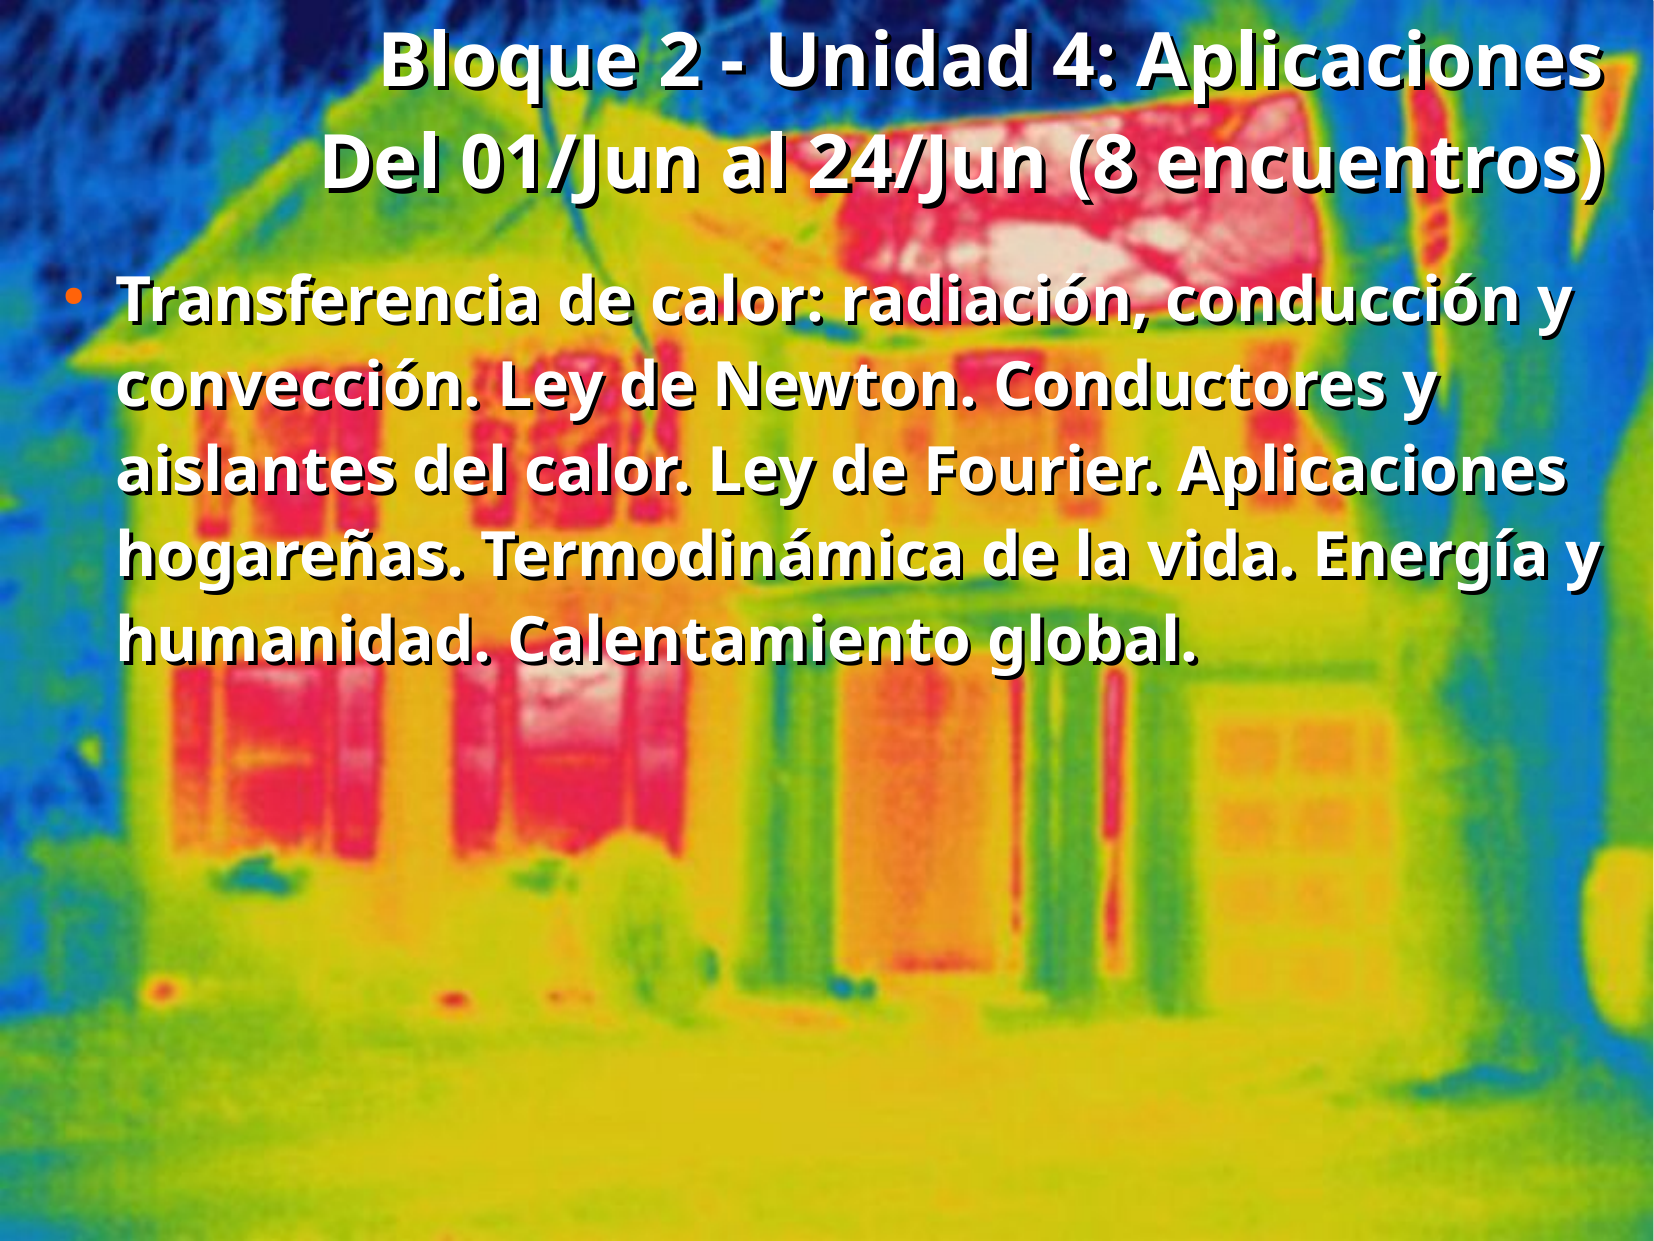

# Bloque 2 - Unidad 4: Aplicaciones Del 01/Jun al 24/Jun (8 encuentros)
Transferencia de calor: radiación, conducción y convección. Ley de Newton. Conductores y aislantes del calor. Ley de Fourier. Aplicaciones hogareñas. Termodinámica de la vida. Energía y humanidad. Calentamiento global.
FÍSICA III B
17